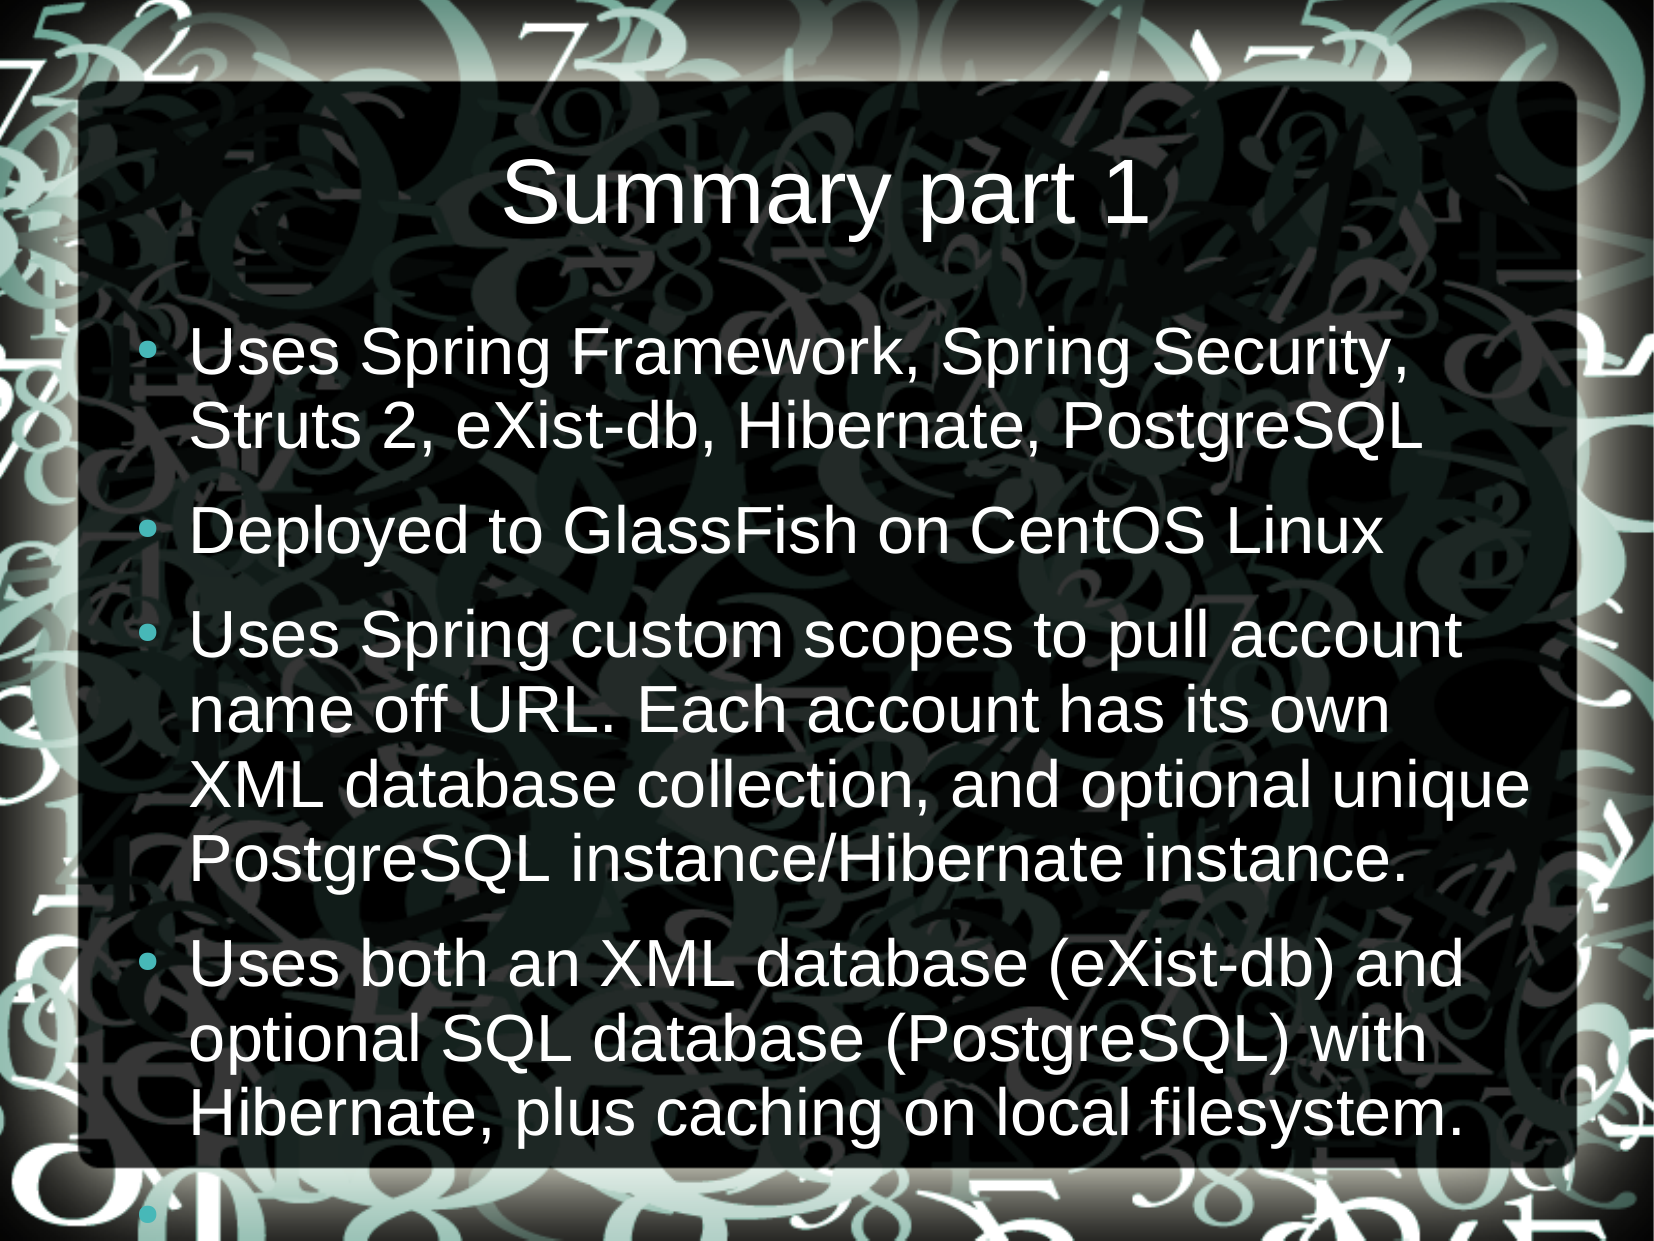

# Summary part 1
Uses Spring Framework, Spring Security, Struts 2, eXist-db, Hibernate, PostgreSQL
Deployed to GlassFish on CentOS Linux
Uses Spring custom scopes to pull account name off URL. Each account has its own XML database collection, and optional unique PostgreSQL instance/Hibernate instance.
Uses both an XML database (eXist-db) and optional SQL database (PostgreSQL) with Hibernate, plus caching on local filesystem.